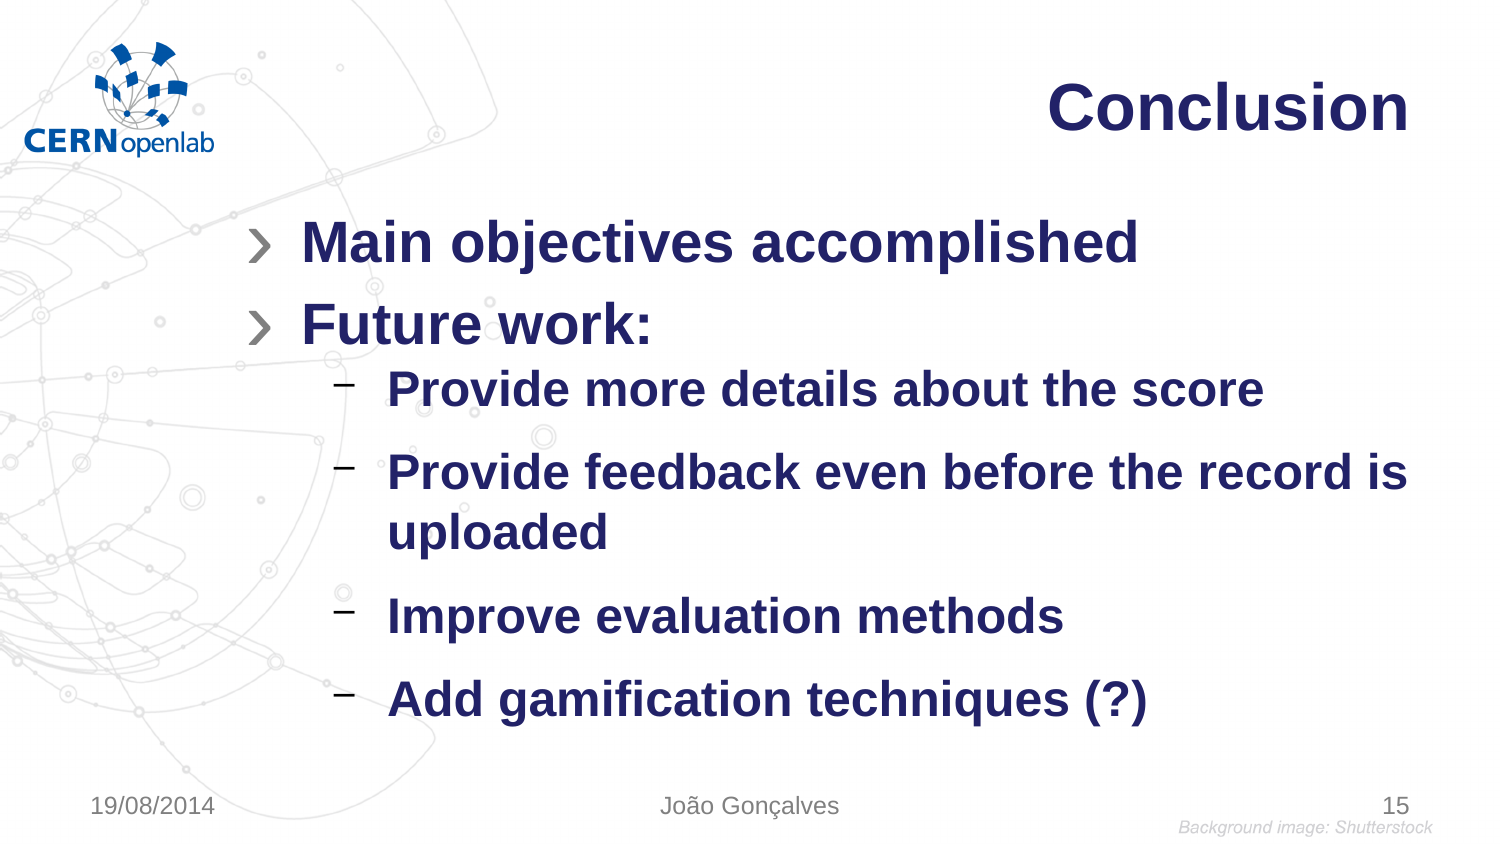

# Conclusion
Main objectives accomplished
Future work:
Provide more details about the score
Provide feedback even before the record is uploaded
Improve evaluation methods
Add gamification techniques (?)
19/08/2014
João Gonçalves